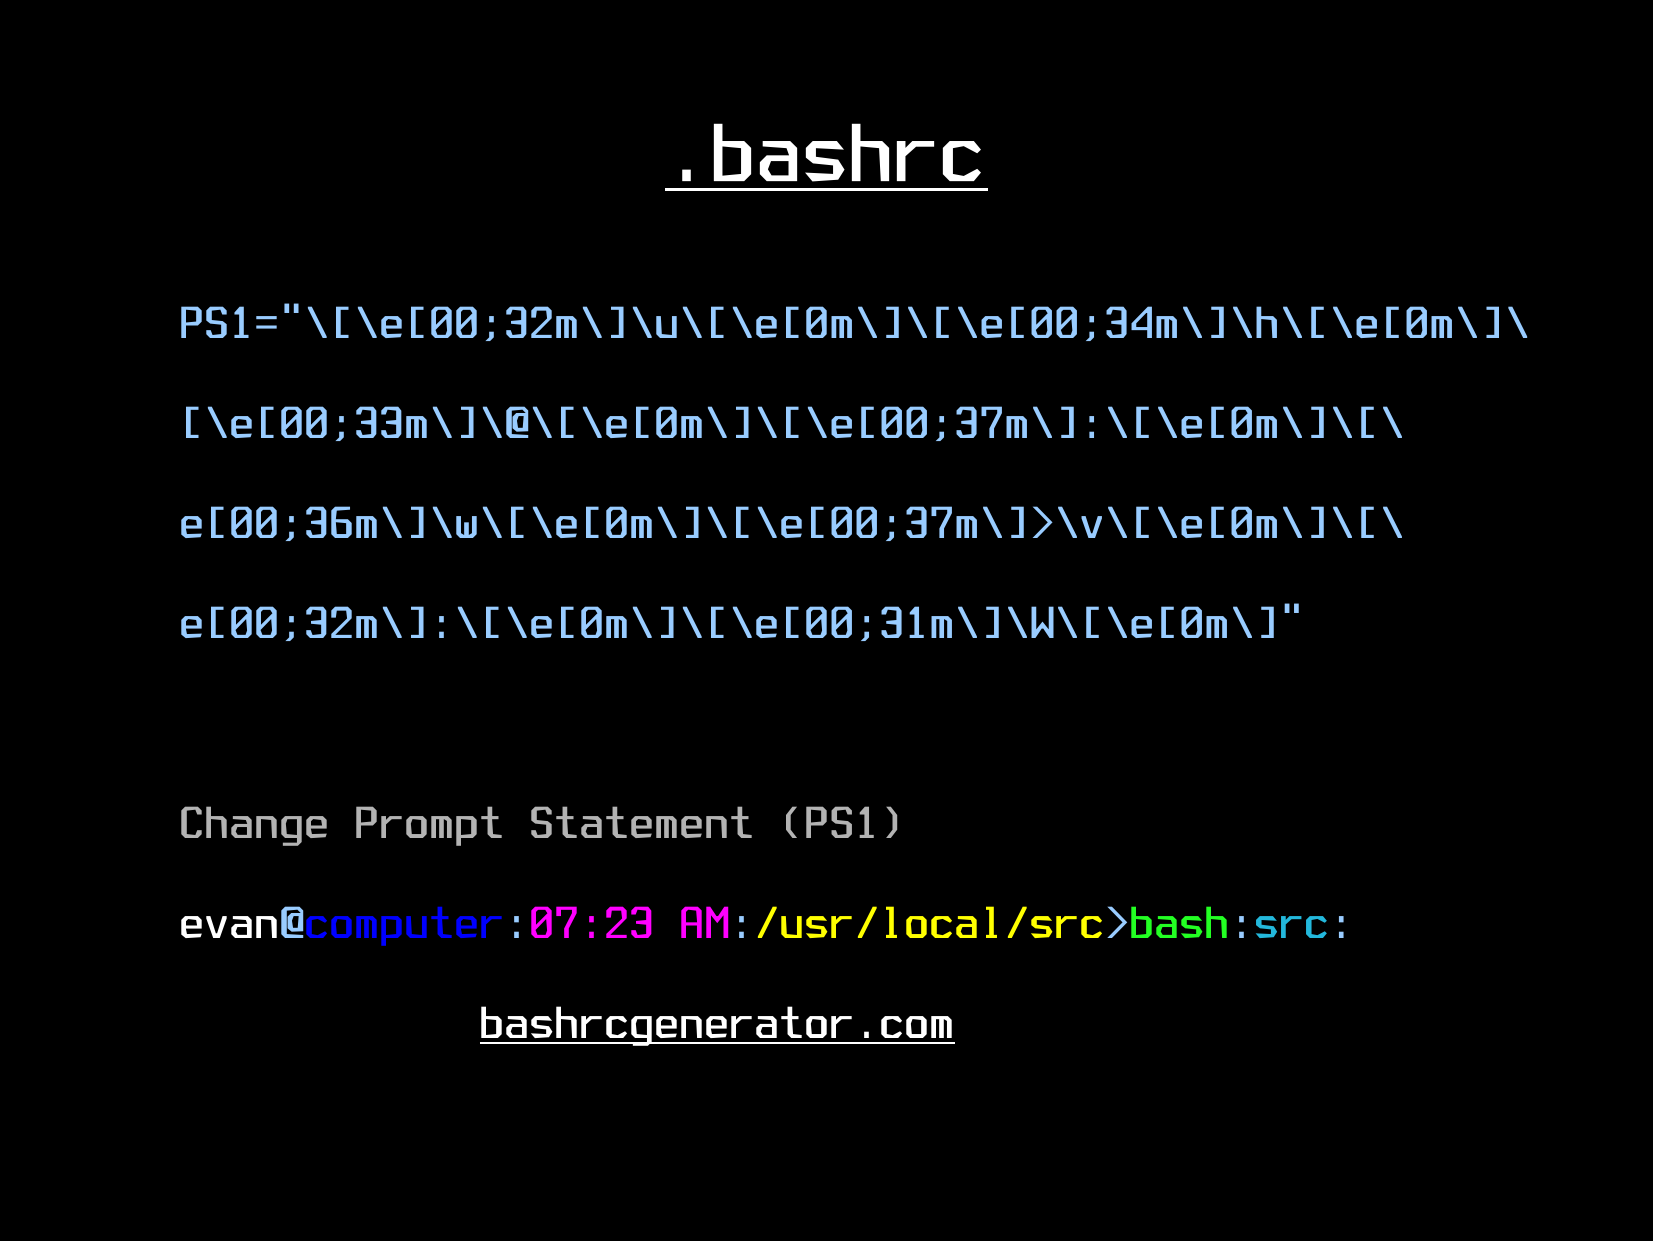

# .bashrc
PS1="\[\e[00;32m\]\u\[\e[0m\]\[\e[00;34m\]\h\[\e[0m\]\[\e[00;33m\]\@\[\e[0m\]\[\e[00;37m\]:\[\e[0m\]\[\e[00;36m\]\w\[\e[0m\]\[\e[00;37m\]>\v\[\e[0m\]\[\e[00;32m\]:\[\e[0m\]\[\e[00;31m\]\W\[\e[0m\]"
Change Prompt Statement (PS1)
evan@computer:07:23 AM:/usr/local/src>bash:src:
 bashrcgenerator.com